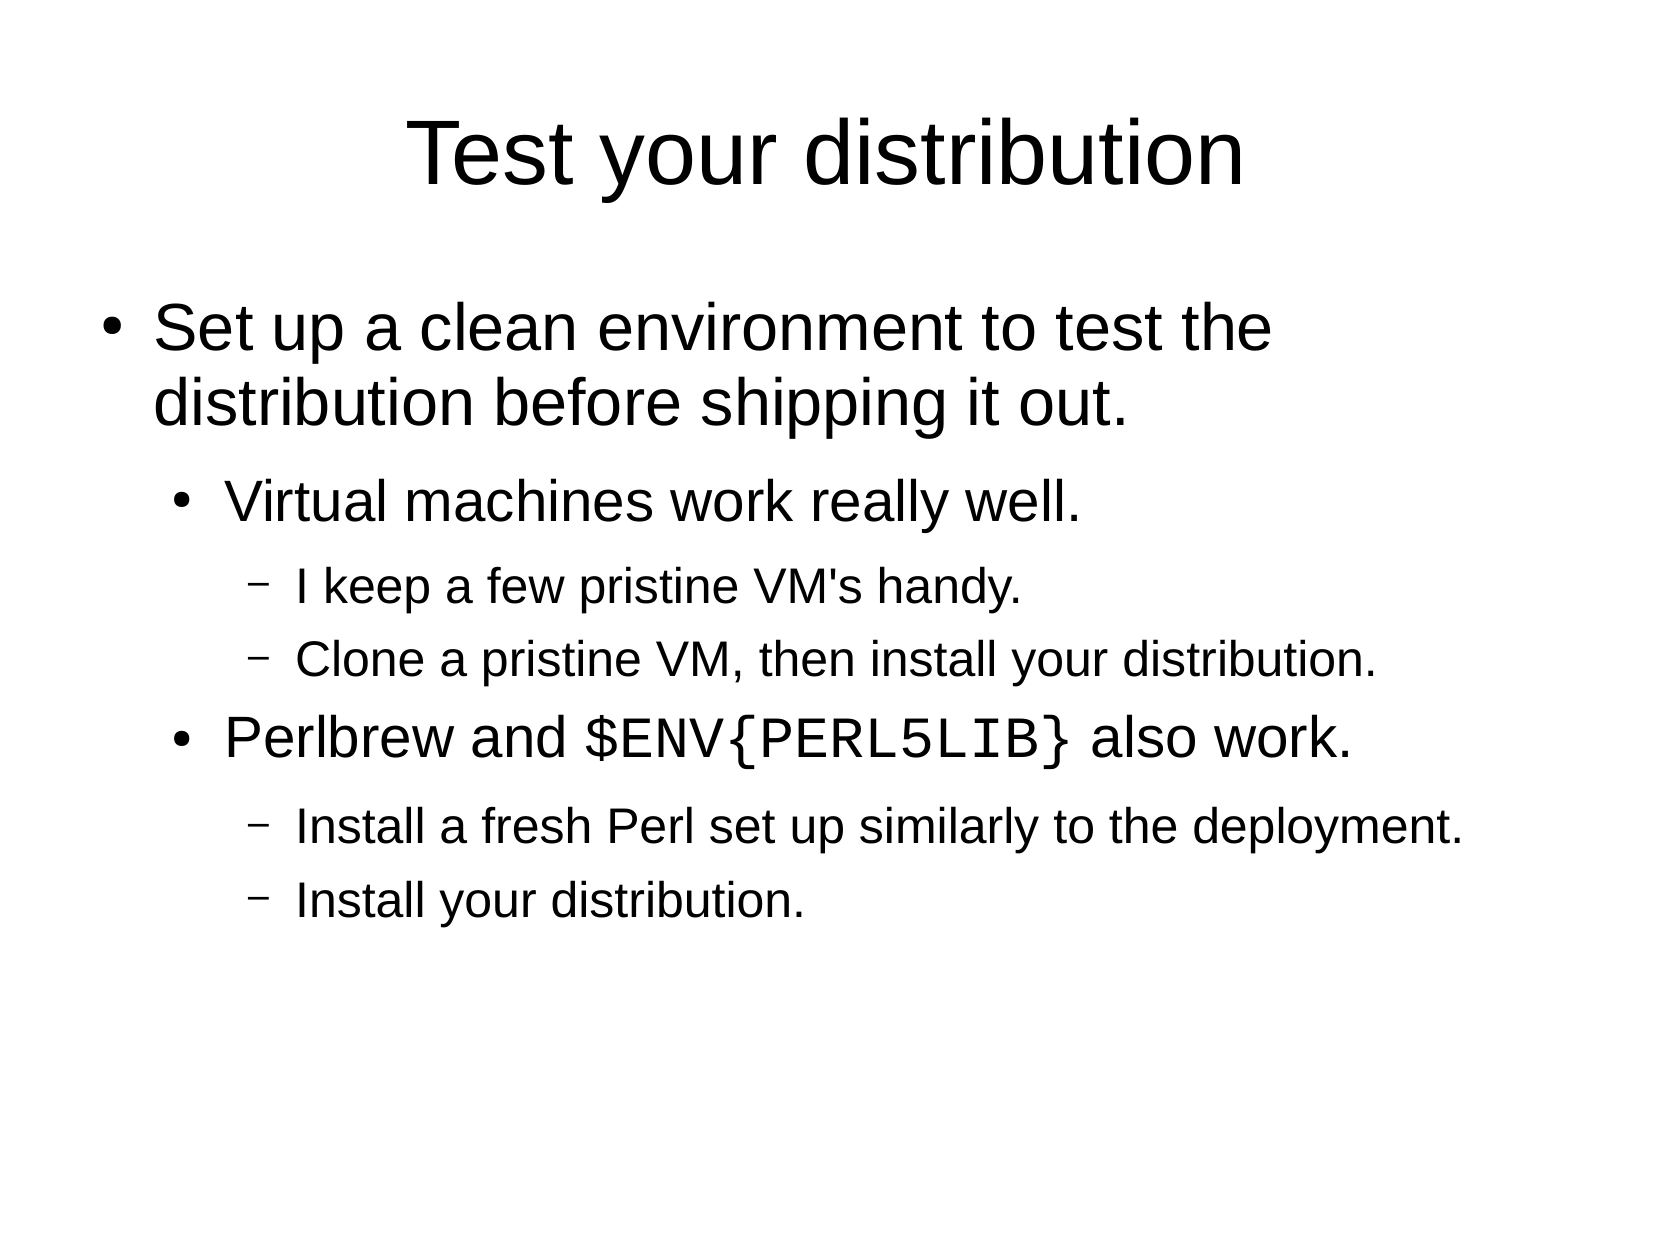

# Test your distribution
Set up a clean environment to test the distribution before shipping it out.
Virtual machines work really well.
I keep a few pristine VM's handy.
Clone a pristine VM, then install your distribution.
Perlbrew and $ENV{PERL5LIB} also work.
Install a fresh Perl set up similarly to the deployment.
Install your distribution.